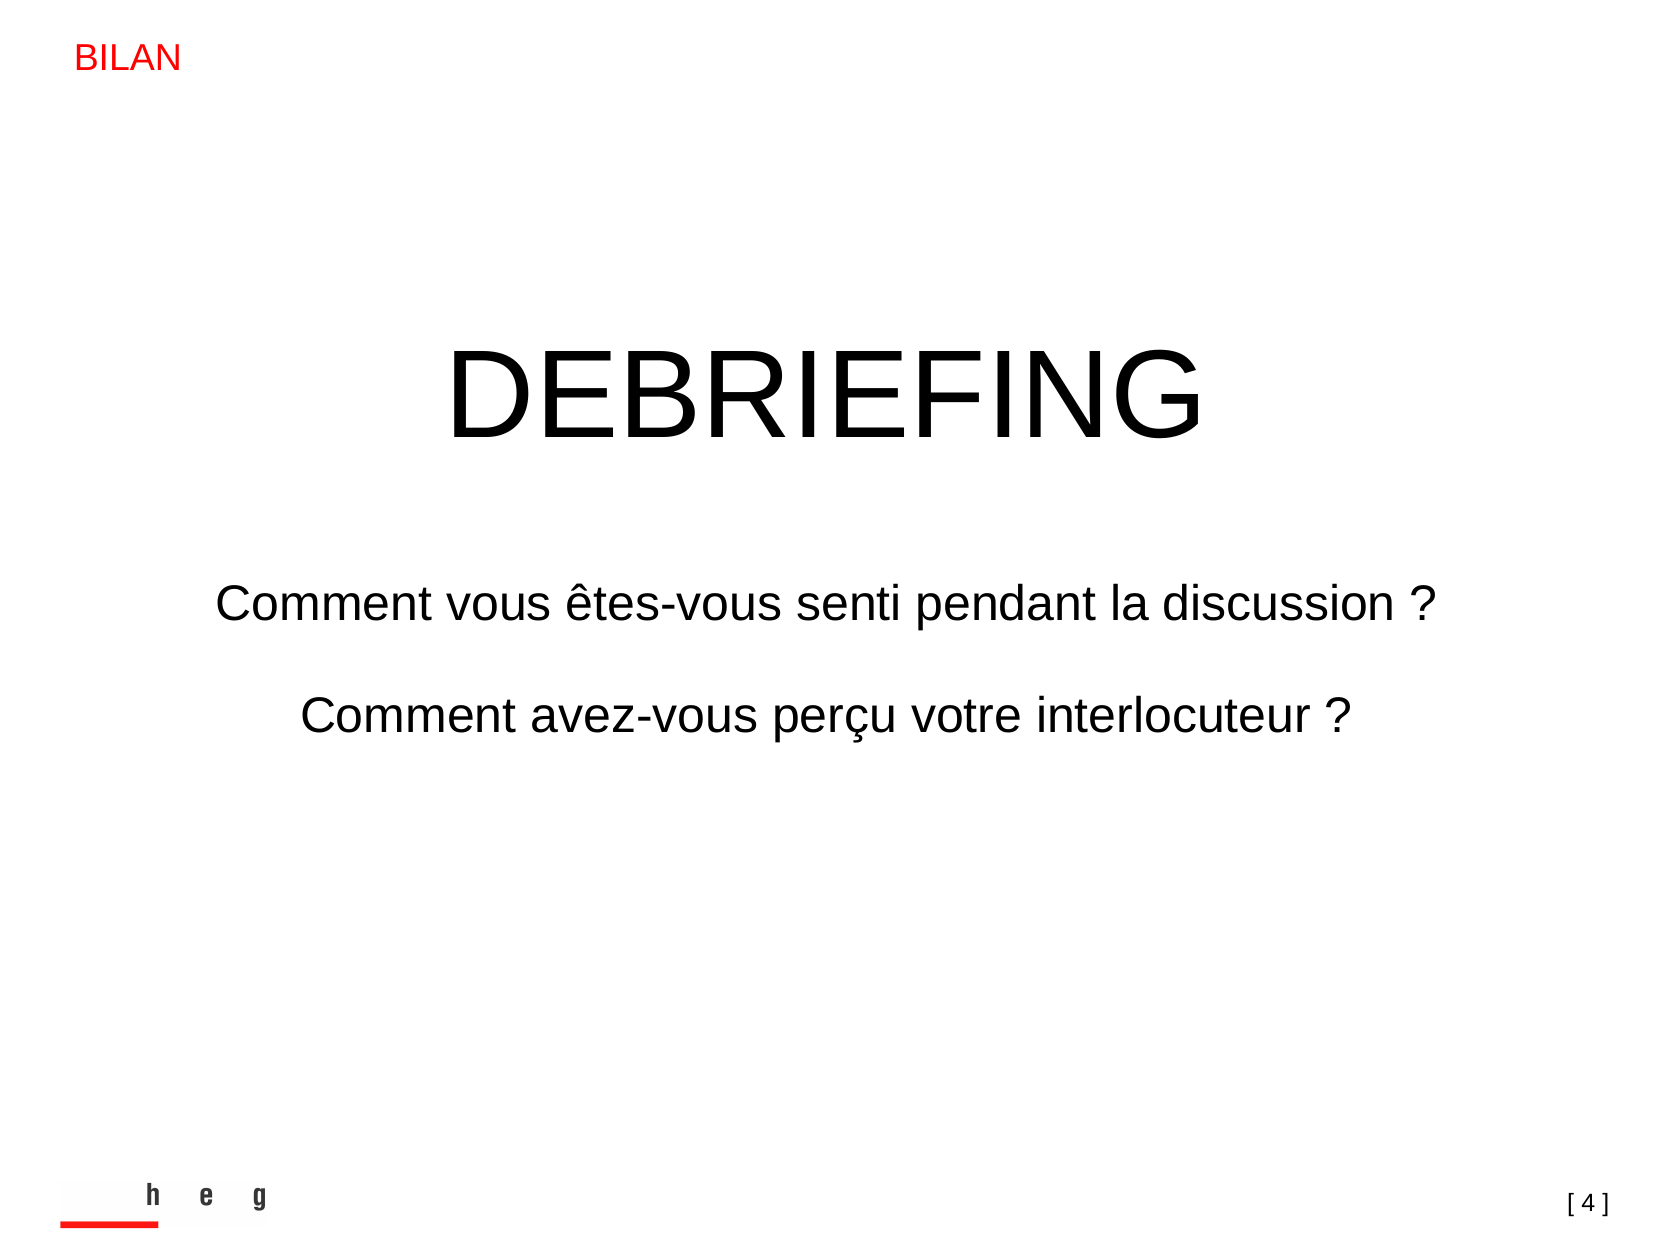

BILAN
DEBRIEFING
Comment vous êtes-vous senti pendant la discussion ?
Comment avez-vous perçu votre interlocuteur ?